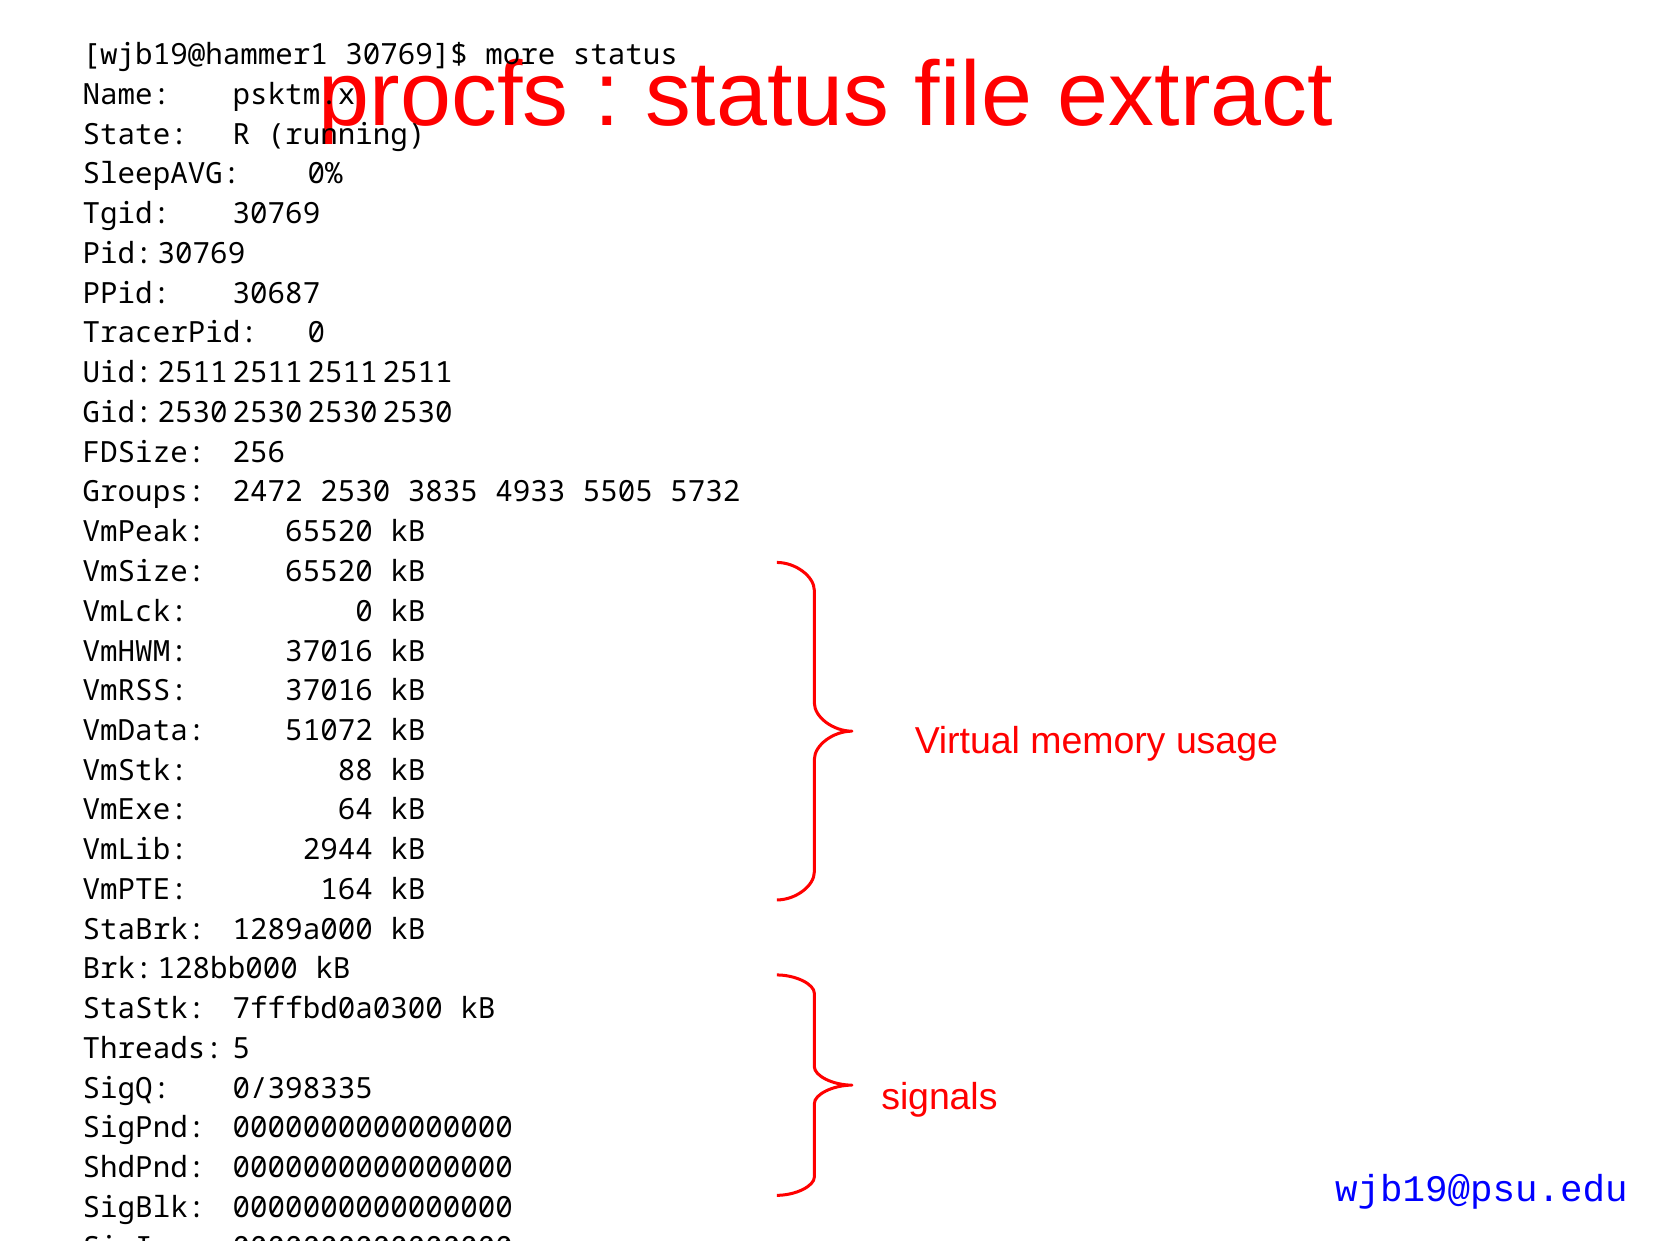

# procfs : status file extract
[wjb19@hammer1 30769]$ more status
Name:	psktm.x
State:	R (running)
SleepAVG:	0%
Tgid:	30769
Pid:	30769
PPid:	30687
TracerPid:	0
Uid:	2511	2511	2511	2511
Gid:	2530	2530	2530	2530
FDSize:	256
Groups:	2472 2530 3835 4933 5505 5732
VmPeak:	 65520 kB
VmSize:	 65520 kB
VmLck:	 0 kB
VmHWM:	 37016 kB
VmRSS:	 37016 kB
VmData:	 51072 kB
VmStk:	 88 kB
VmExe:	 64 kB
VmLib:	 2944 kB
VmPTE:	 164 kB
StaBrk:	1289a000 kB
Brk:	128bb000 kB
StaStk:	7fffbd0a0300 kB
Threads:	5
SigQ:	0/398335
SigPnd:	0000000000000000
ShdPnd:	0000000000000000
SigBlk:	0000000000000000
SigIgn:	0000000000000000
SigCgt:	0000000180000000
Virtual memory usage
signals
wjb19@psu.edu